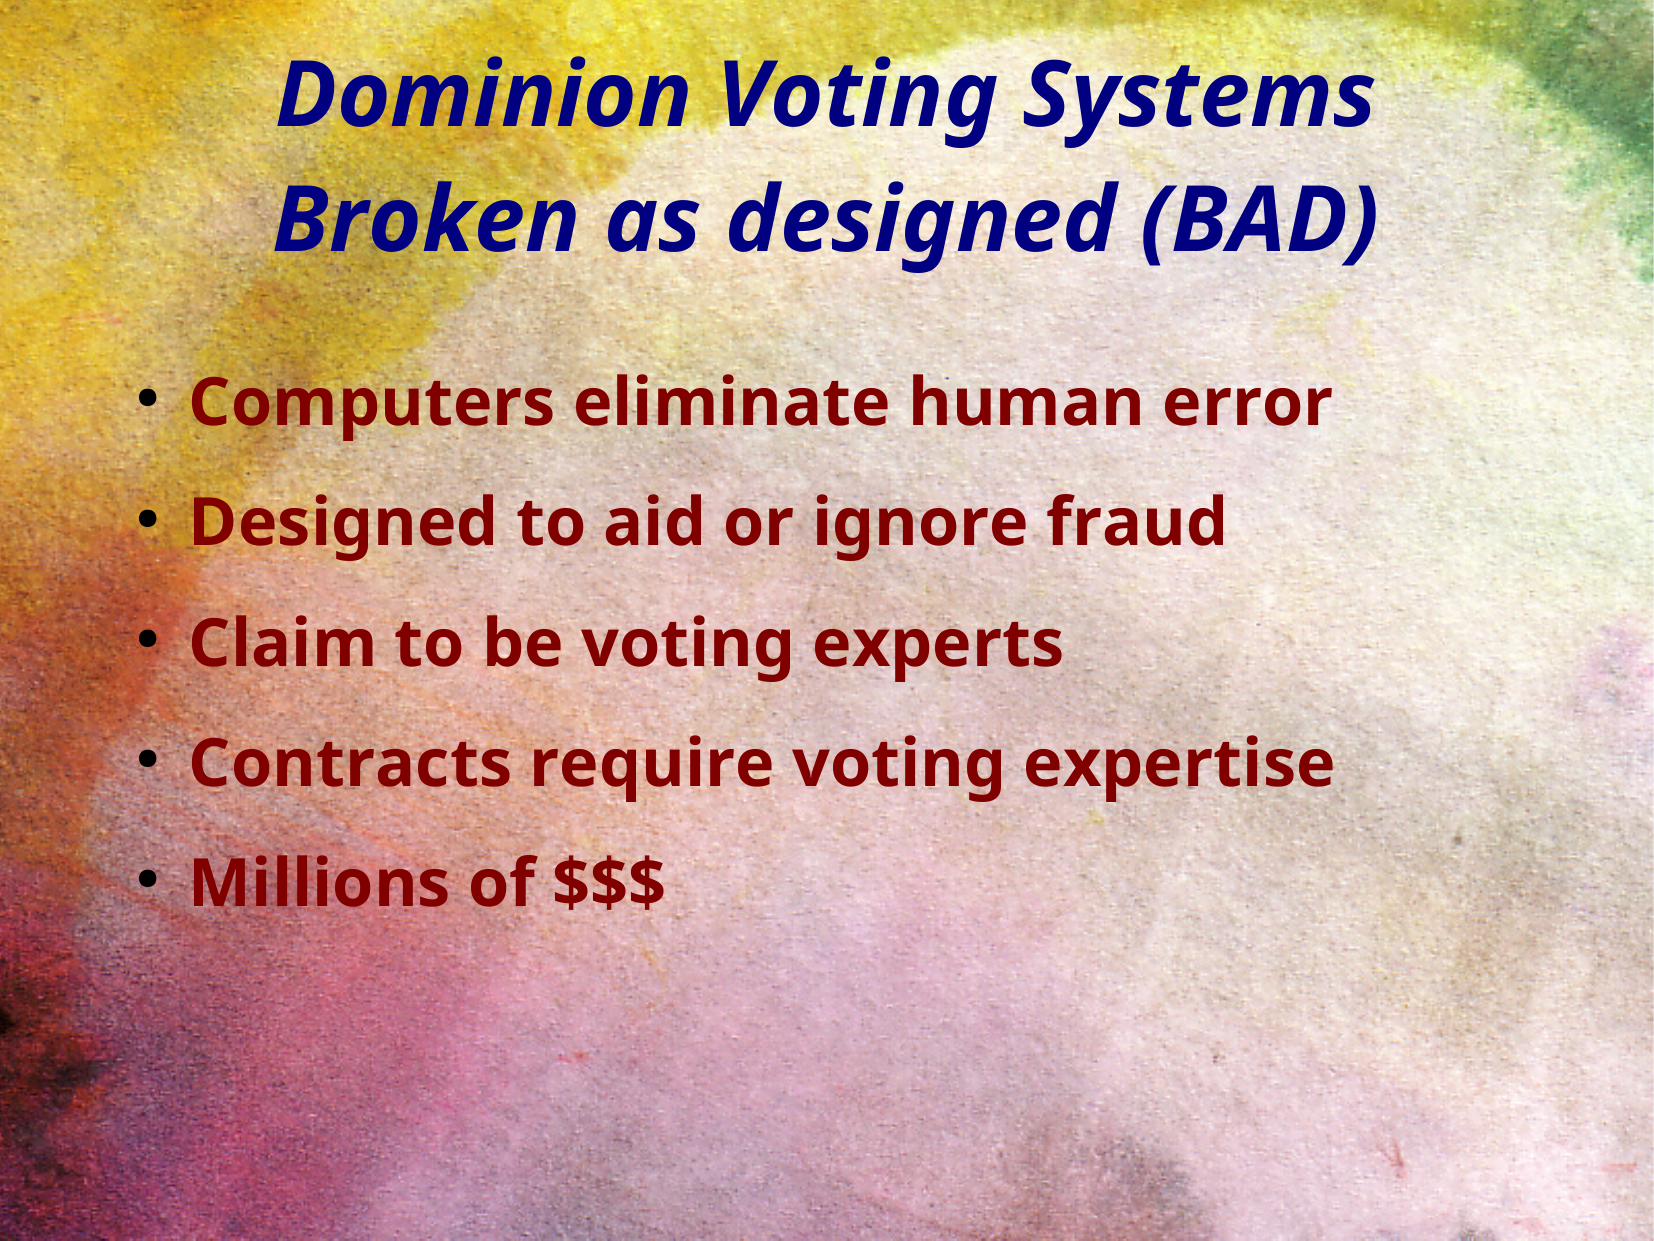

# Dominion Voting Systems Broken as designed (BAD)
Computers eliminate human error
Designed to aid or ignore fraud
Claim to be voting experts
Contracts require voting expertise
Millions of $$$